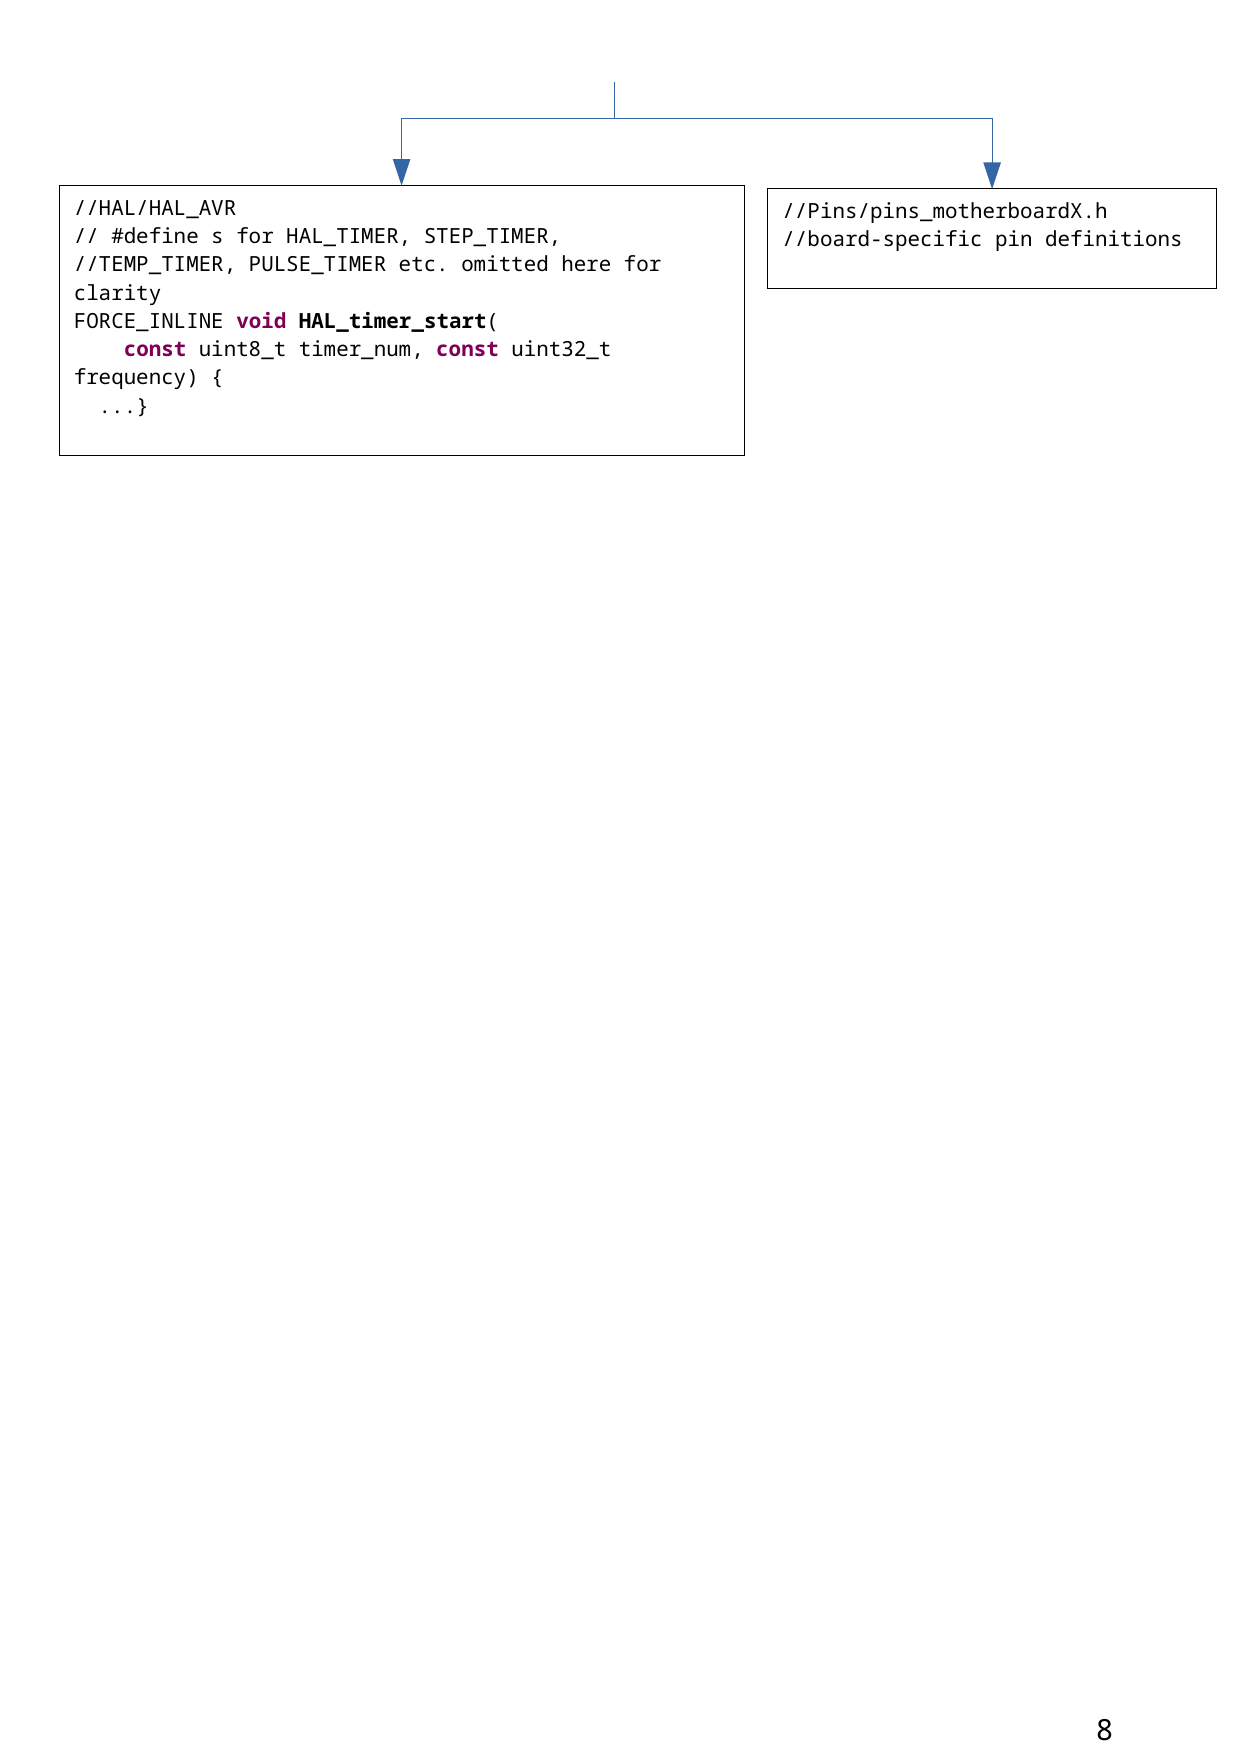

//HAL/HAL_AVR
// #define s for HAL_TIMER, STEP_TIMER,
//TEMP_TIMER, PULSE_TIMER etc. omitted here for clarity
FORCE_INLINE void HAL_timer_start(
 const uint8_t timer_num, const uint32_t frequency) {
 ...}
//Pins/pins_motherboardX.h
//board-specific pin definitions